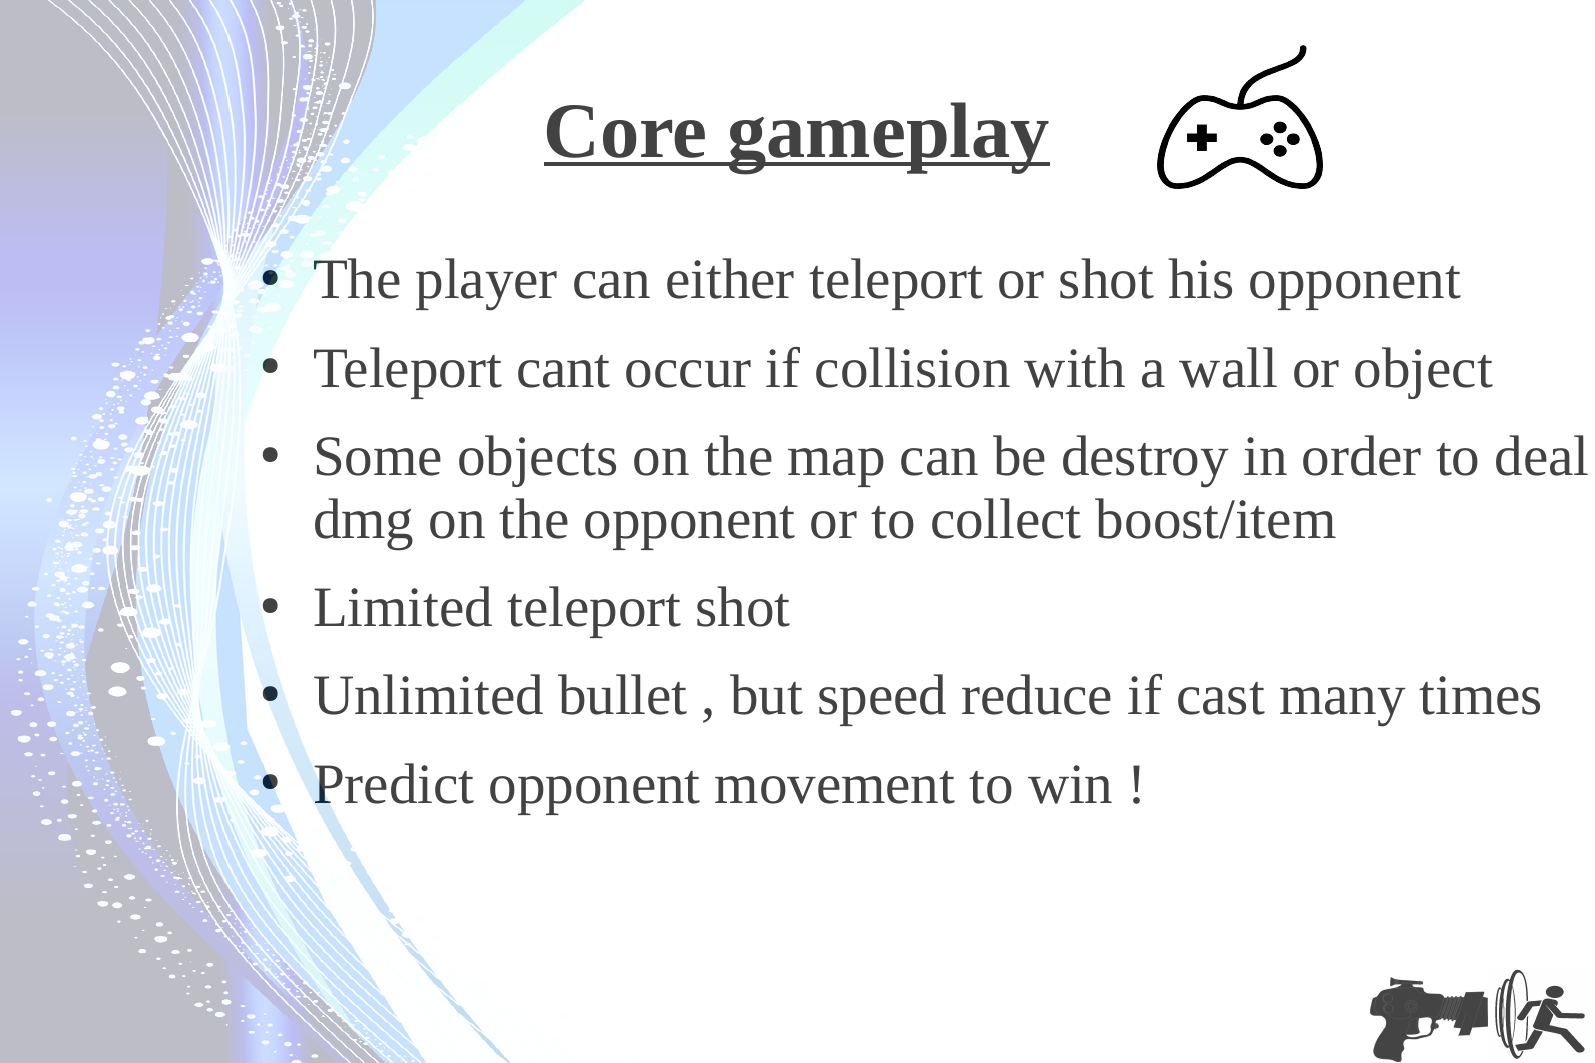

# Core gameplay
The player can either teleport or shot his opponent
Teleport cant occur if collision with a wall or object
Some objects on the map can be destroy in order to deal dmg on the opponent or to collect boost/item
Limited teleport shot
Unlimited bullet , but speed reduce if cast many times
Predict opponent movement to win !